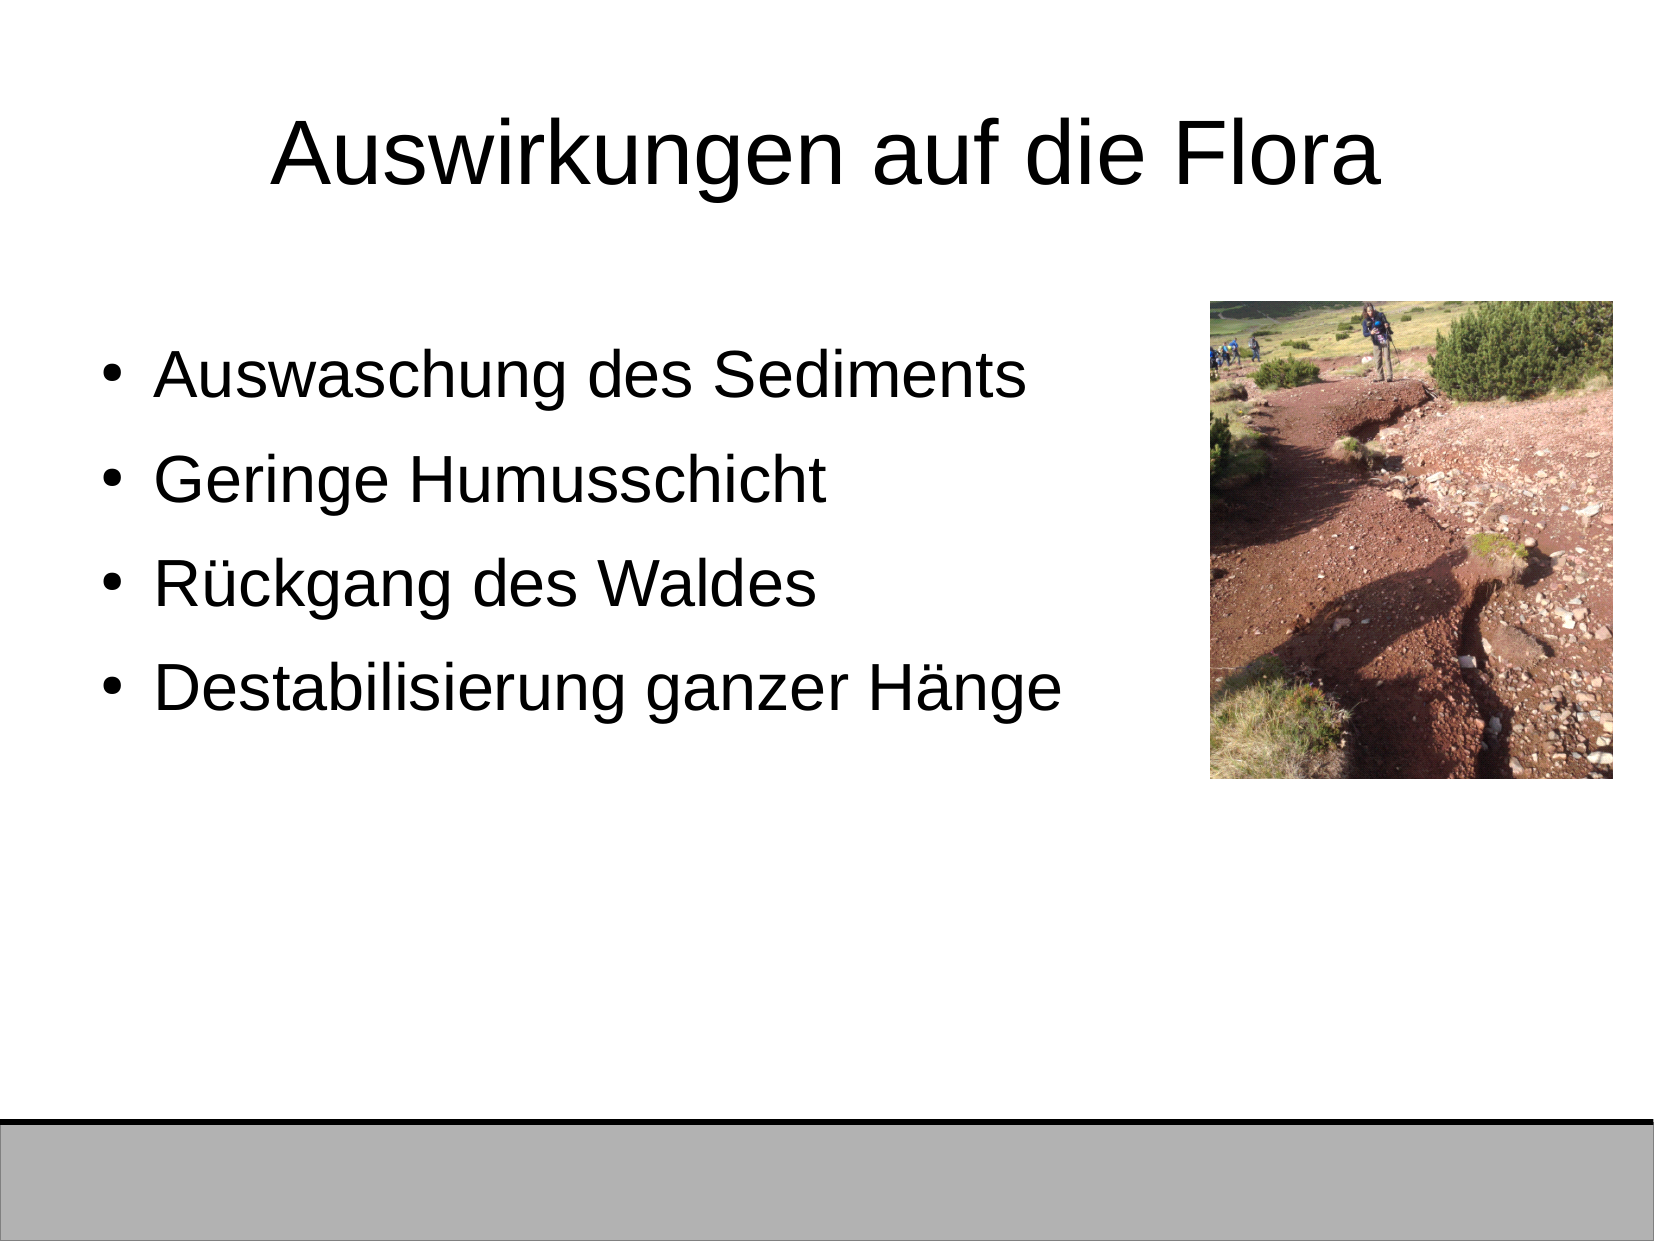

# Auswirkungen auf die Flora
Auswaschung des Sediments
Geringe Humusschicht
Rückgang des Waldes
Destabilisierung ganzer Hänge